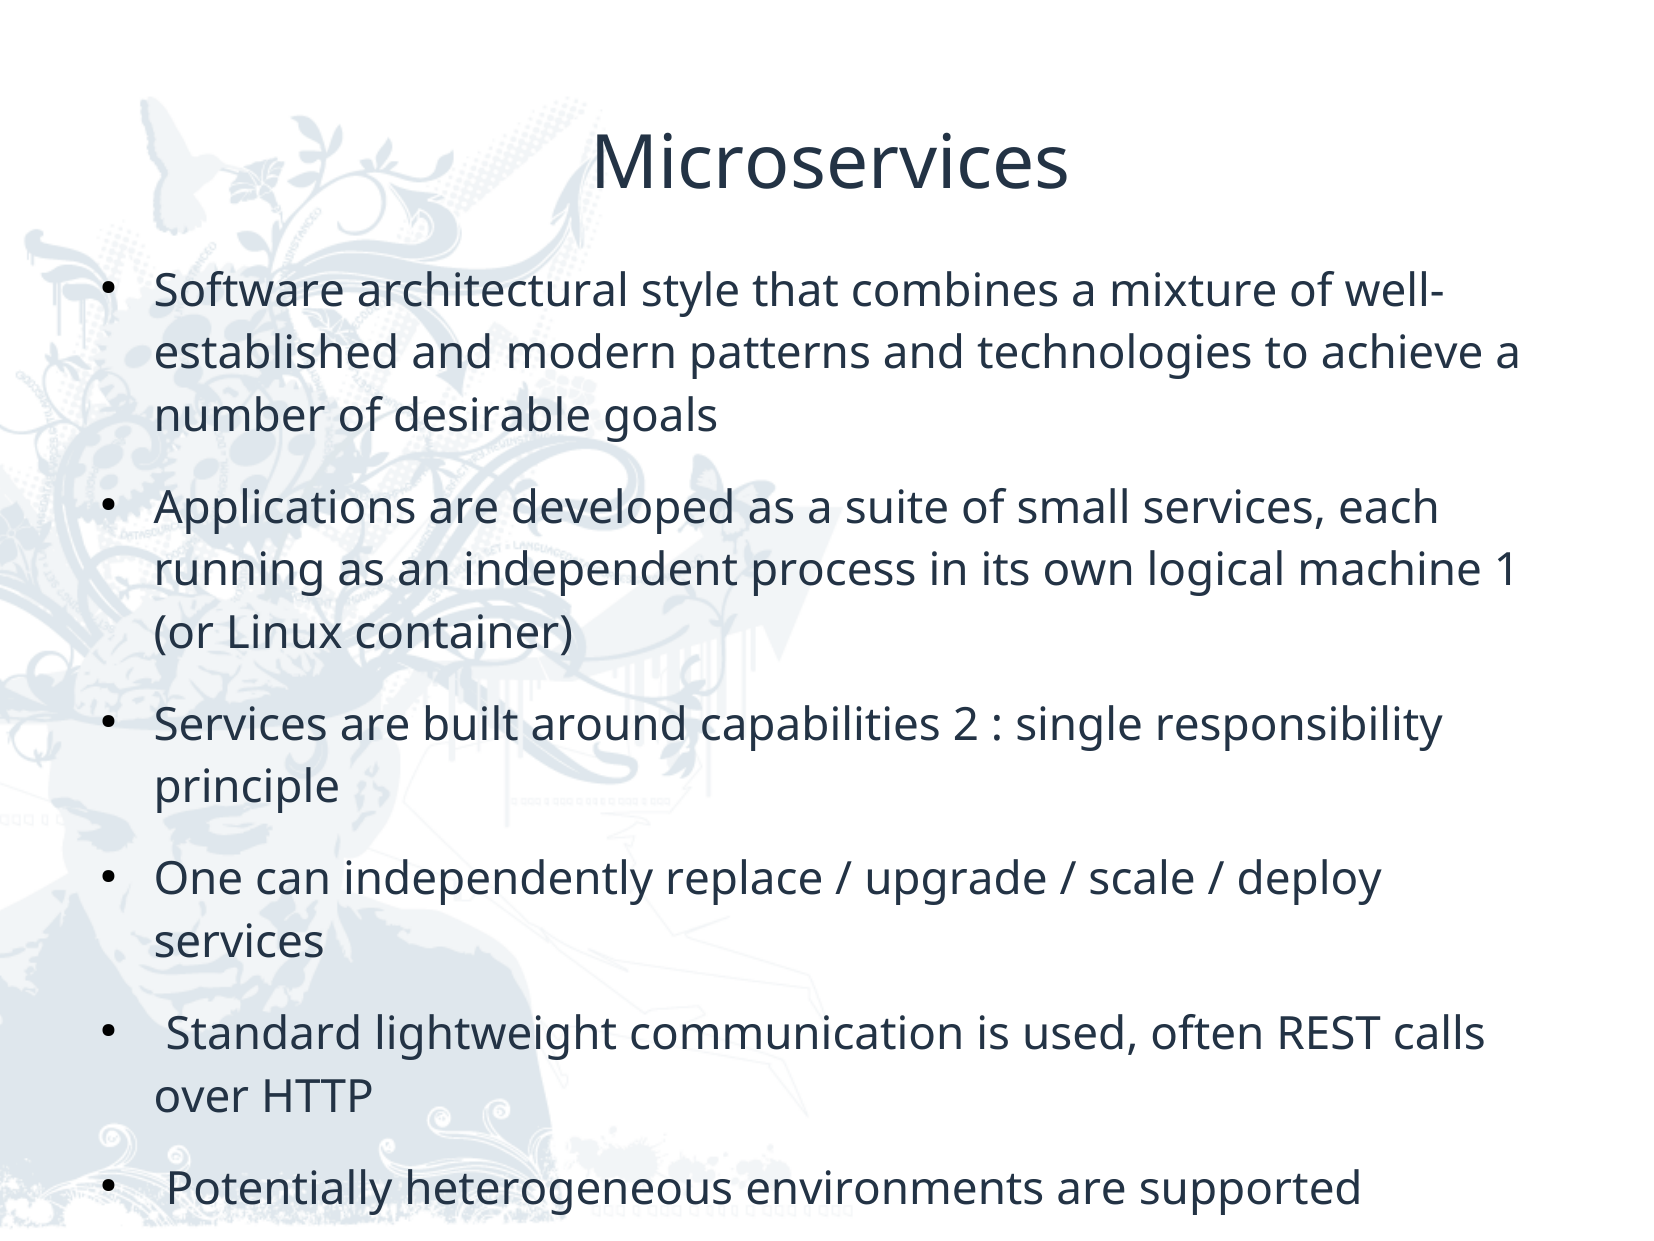

# Microservices
Software architectural style that combines a mixture of well-established and modern patterns and technologies to achieve a number of desirable goals
Applications are developed as a suite of small services, each running as an independent process in its own logical machine 1 (or Linux container)
Services are built around capabilities 2 : single responsibility principle
One can independently replace / upgrade / scale / deploy services
 Standard lightweight communication is used, often REST calls over HTTP
 Potentially heterogeneous environments are supported